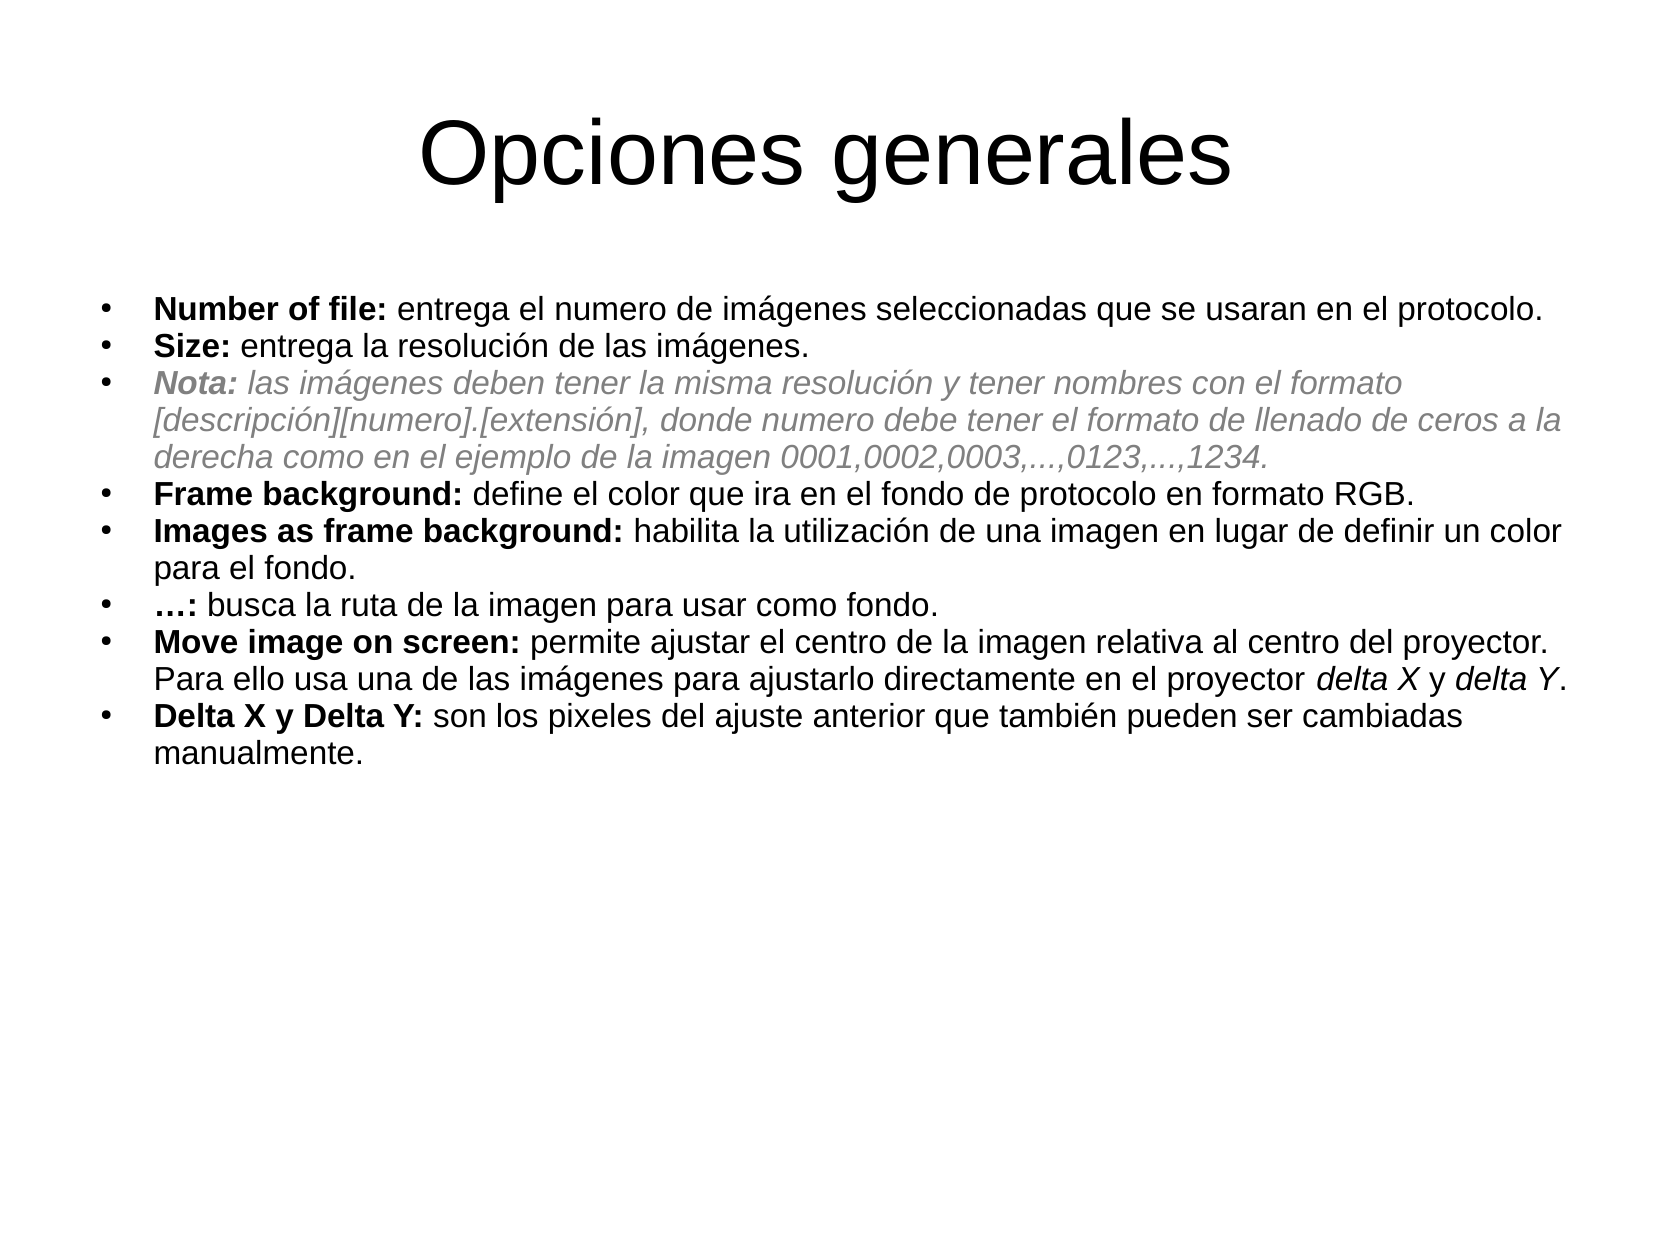

# Opciones generales
Number of file: entrega el numero de imágenes seleccionadas que se usaran en el protocolo.
Size: entrega la resolución de las imágenes.
Nota: las imágenes deben tener la misma resolución y tener nombres con el formato [descripción][numero].[extensión], donde numero debe tener el formato de llenado de ceros a la derecha como en el ejemplo de la imagen 0001,0002,0003,...,0123,...,1234.
Frame background: define el color que ira en el fondo de protocolo en formato RGB.
Images as frame background: habilita la utilización de una imagen en lugar de definir un color para el fondo.
…: busca la ruta de la imagen para usar como fondo.
Move image on screen: permite ajustar el centro de la imagen relativa al centro del proyector. Para ello usa una de las imágenes para ajustarlo directamente en el proyector delta X y delta Y.
Delta X y Delta Y: son los pixeles del ajuste anterior que también pueden ser cambiadas manualmente.